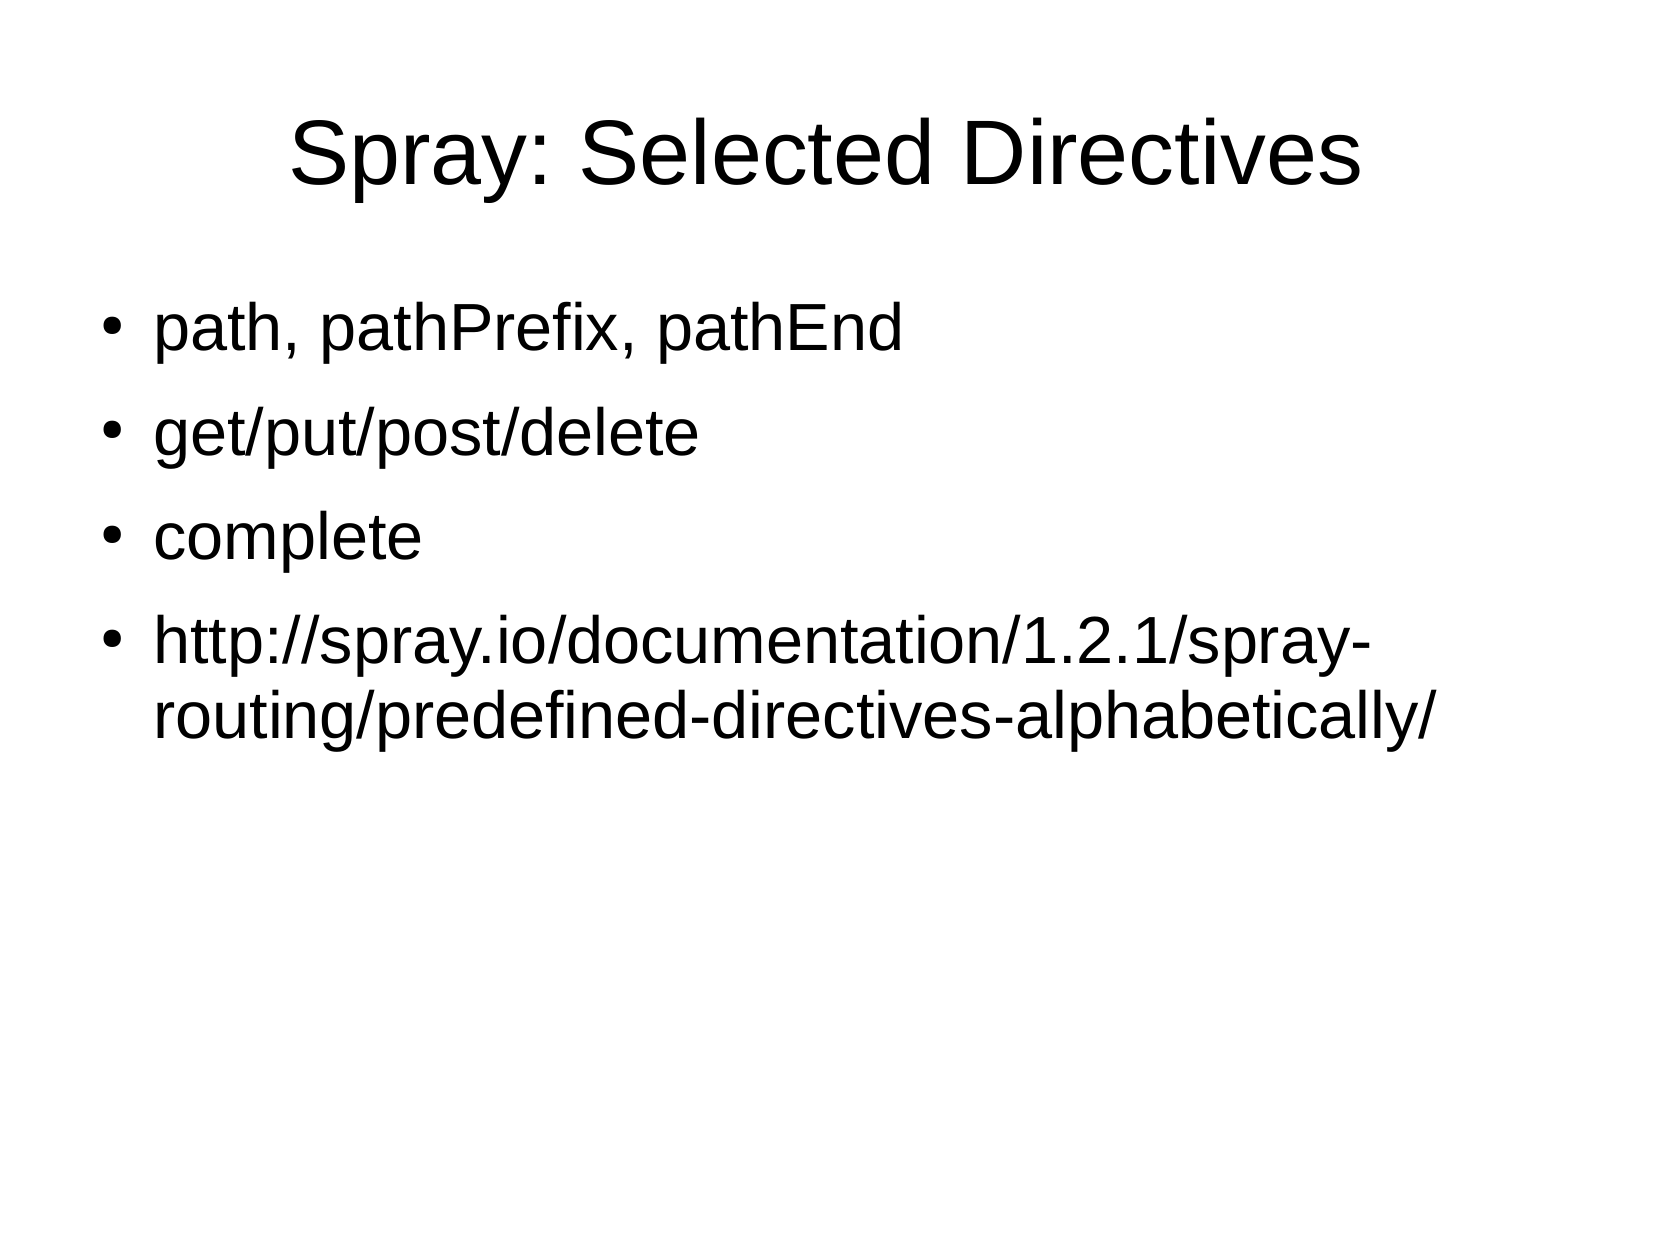

# Spray: Selected Directives
path, pathPrefix, pathEnd
get/put/post/delete
complete
http://spray.io/documentation/1.2.1/spray-routing/predefined-directives-alphabetically/